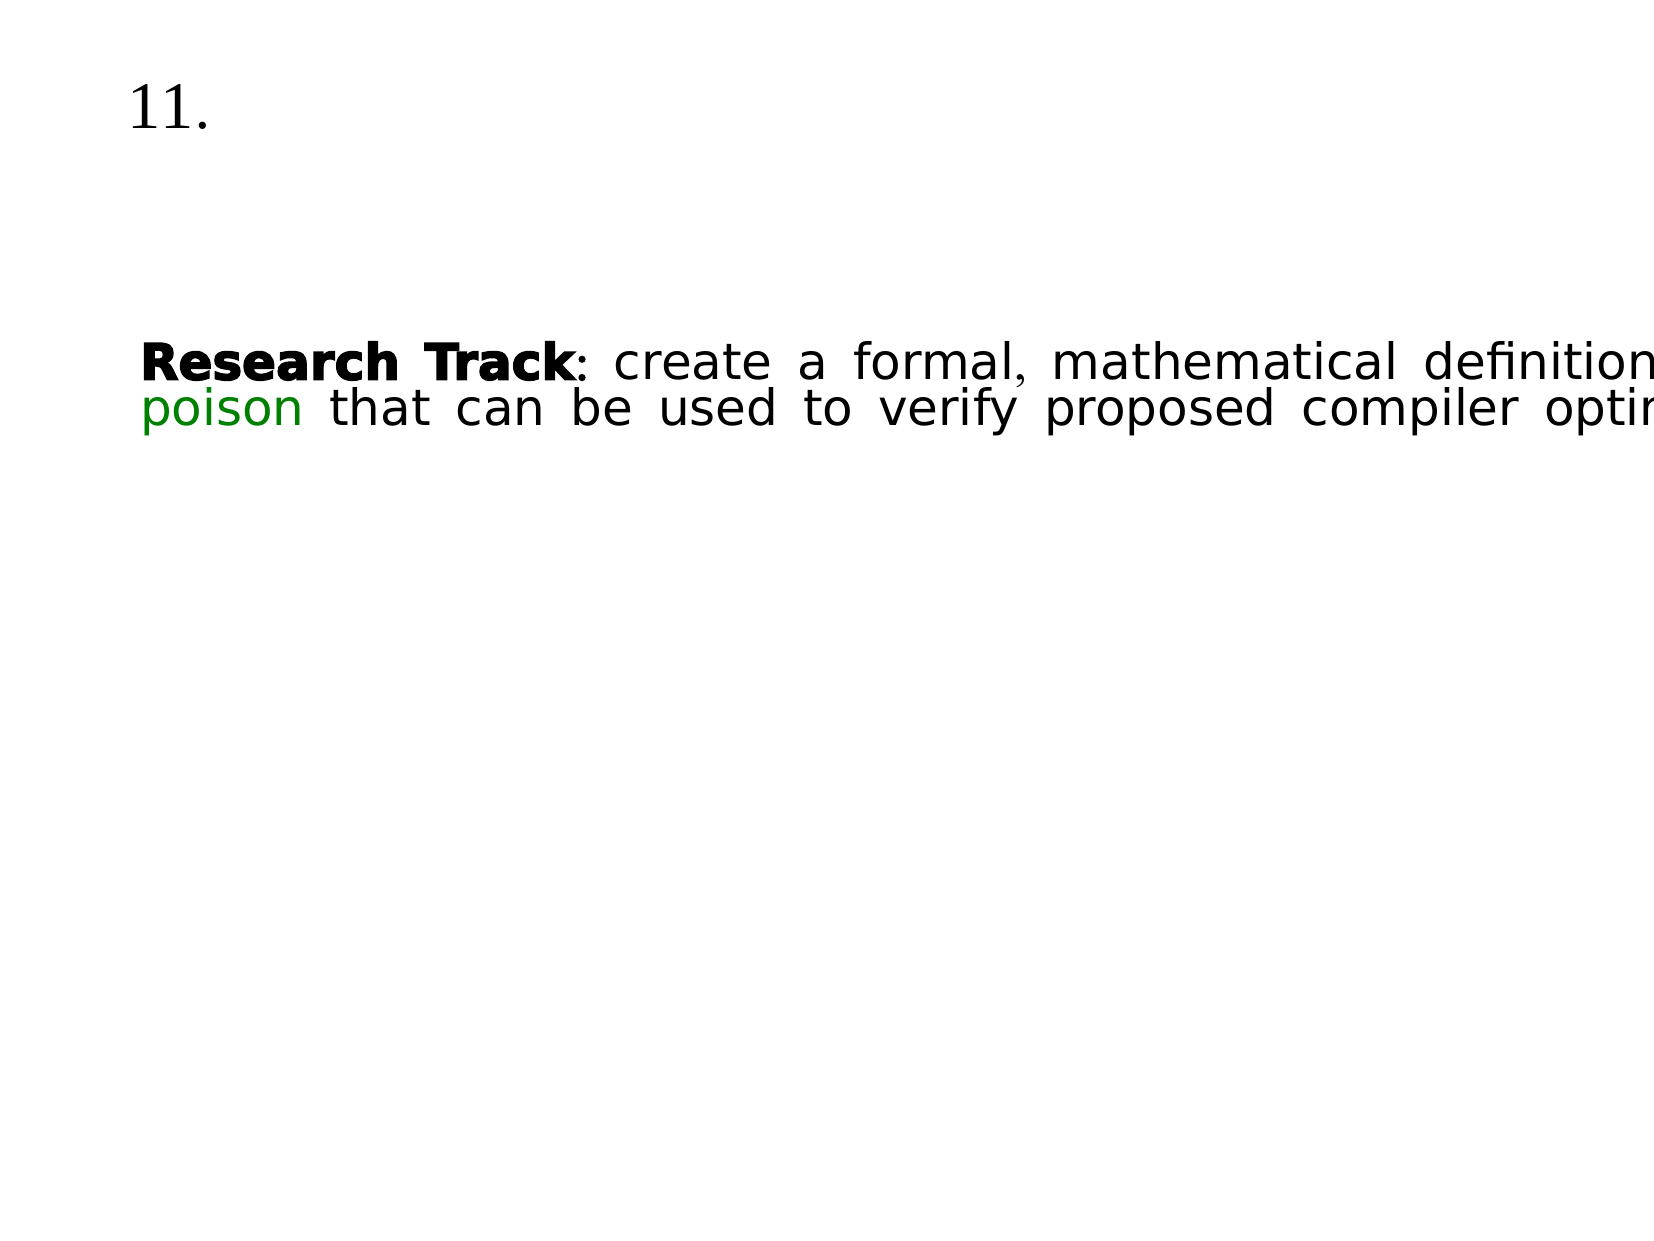

11.
Research Track: create a formal, mathematical definition of
poison that can be used to verify proposed compiler optimizations.